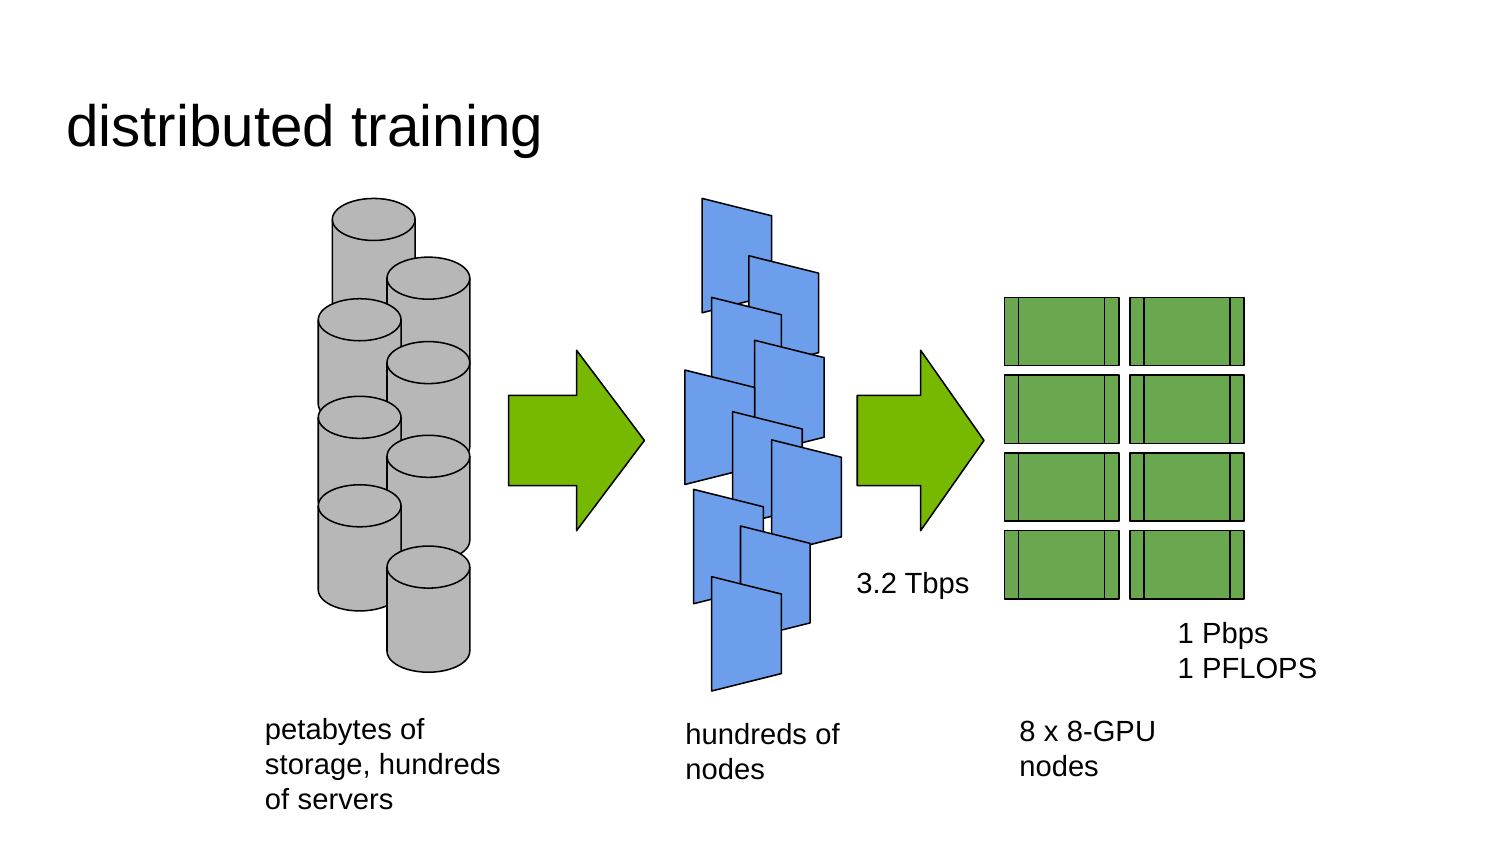

# distributed training
3.2 Tbps
1 Pbps
1 PFLOPS
petabytes of storage, hundreds of servers
8 x 8-GPU nodes
hundreds of nodes